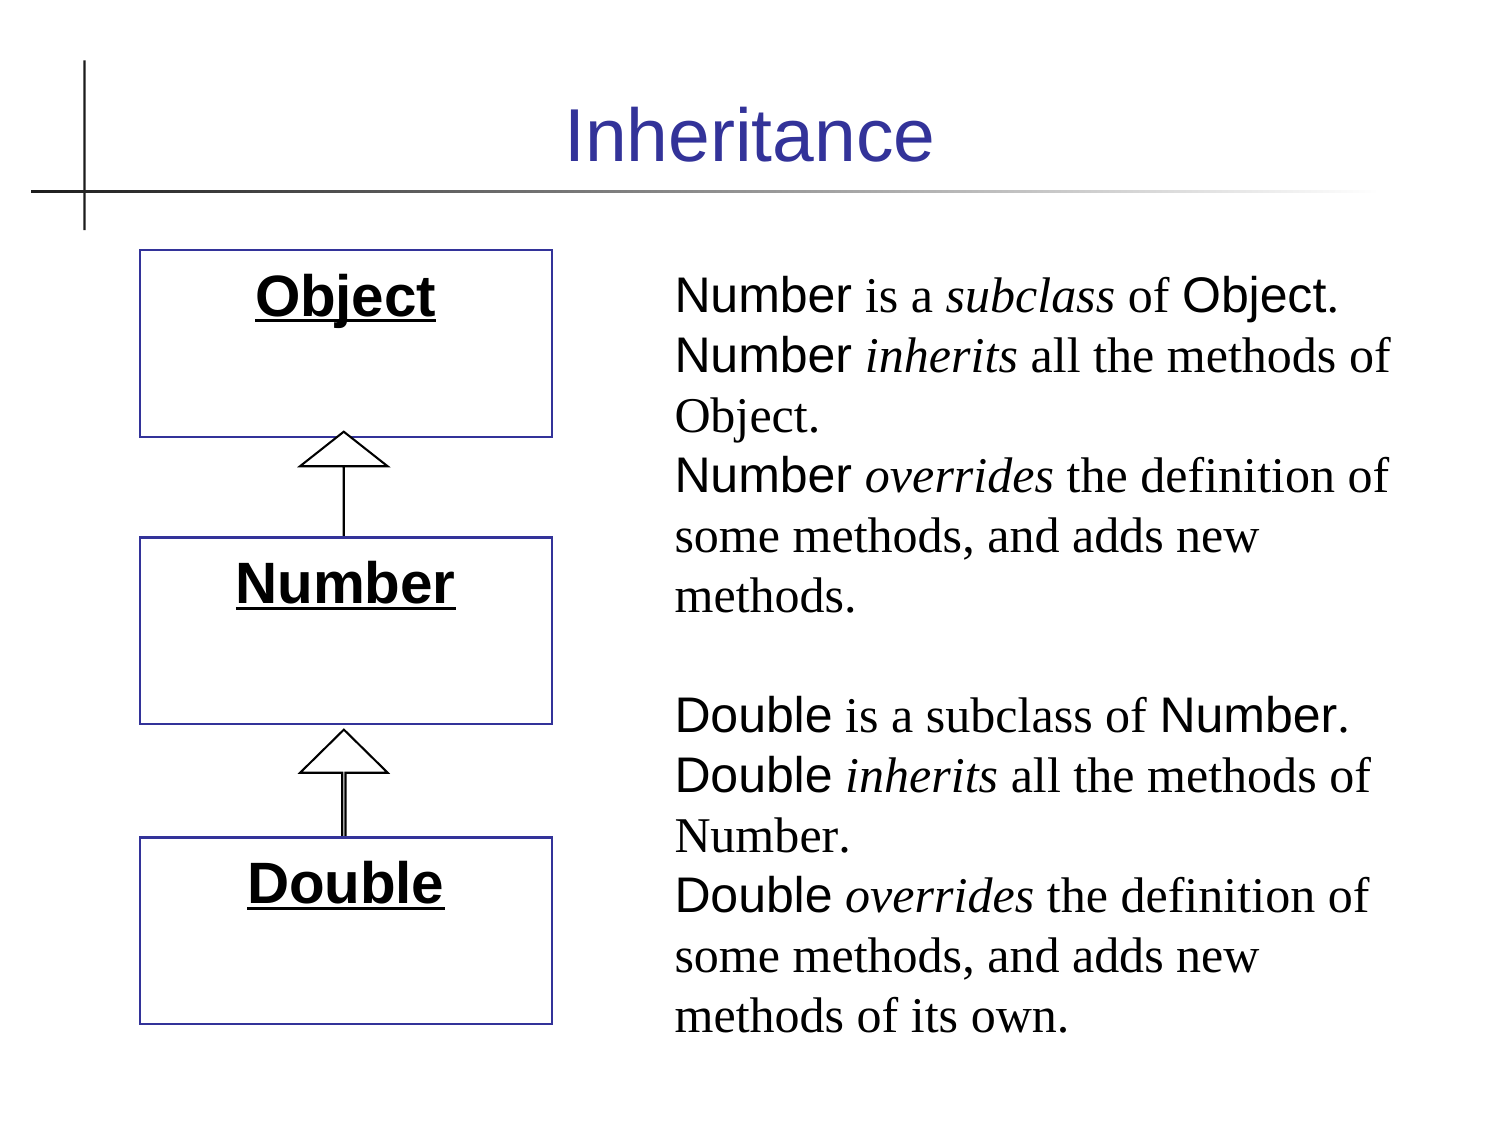

# Inheritance
Object
Number is a subclass of Object. Number inherits all the methods of Object.
Number overrides the definition of some methods, and adds new methods.
Double is a subclass of Number. Double inherits all the methods of Number.
Double overrides the definition of some methods, and adds new methods of its own.
Number
Double